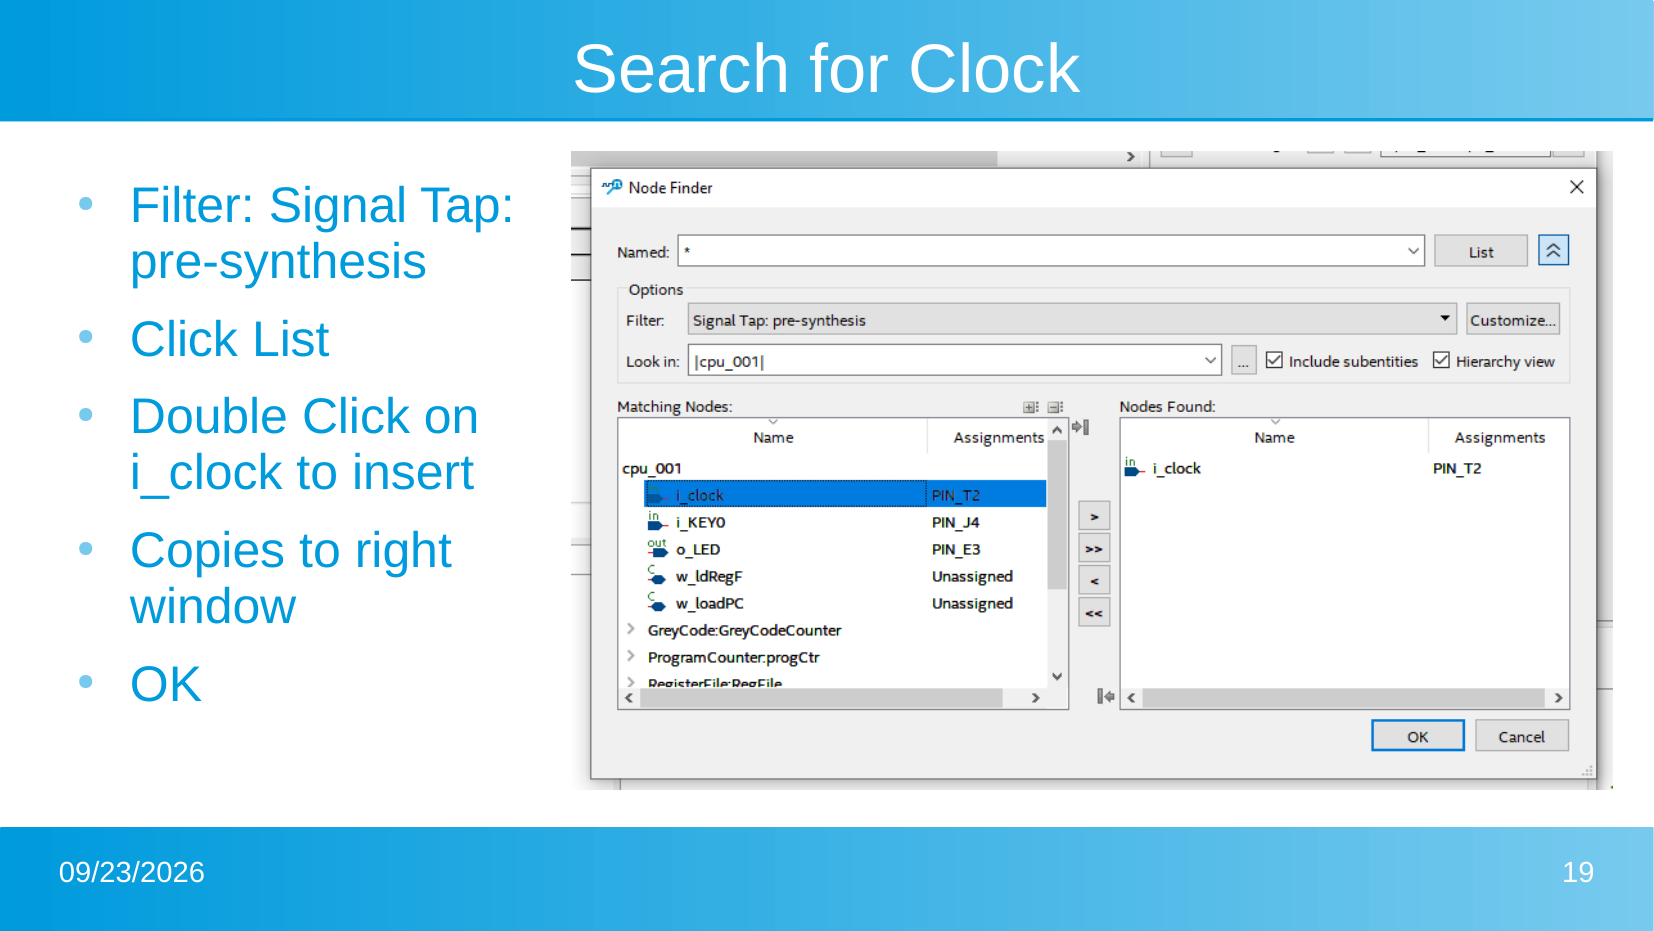

# Search for Clock
Filter: Signal Tap: pre-synthesis
Click List
Double Click on i_clock to insert
Copies to right window
OK
19